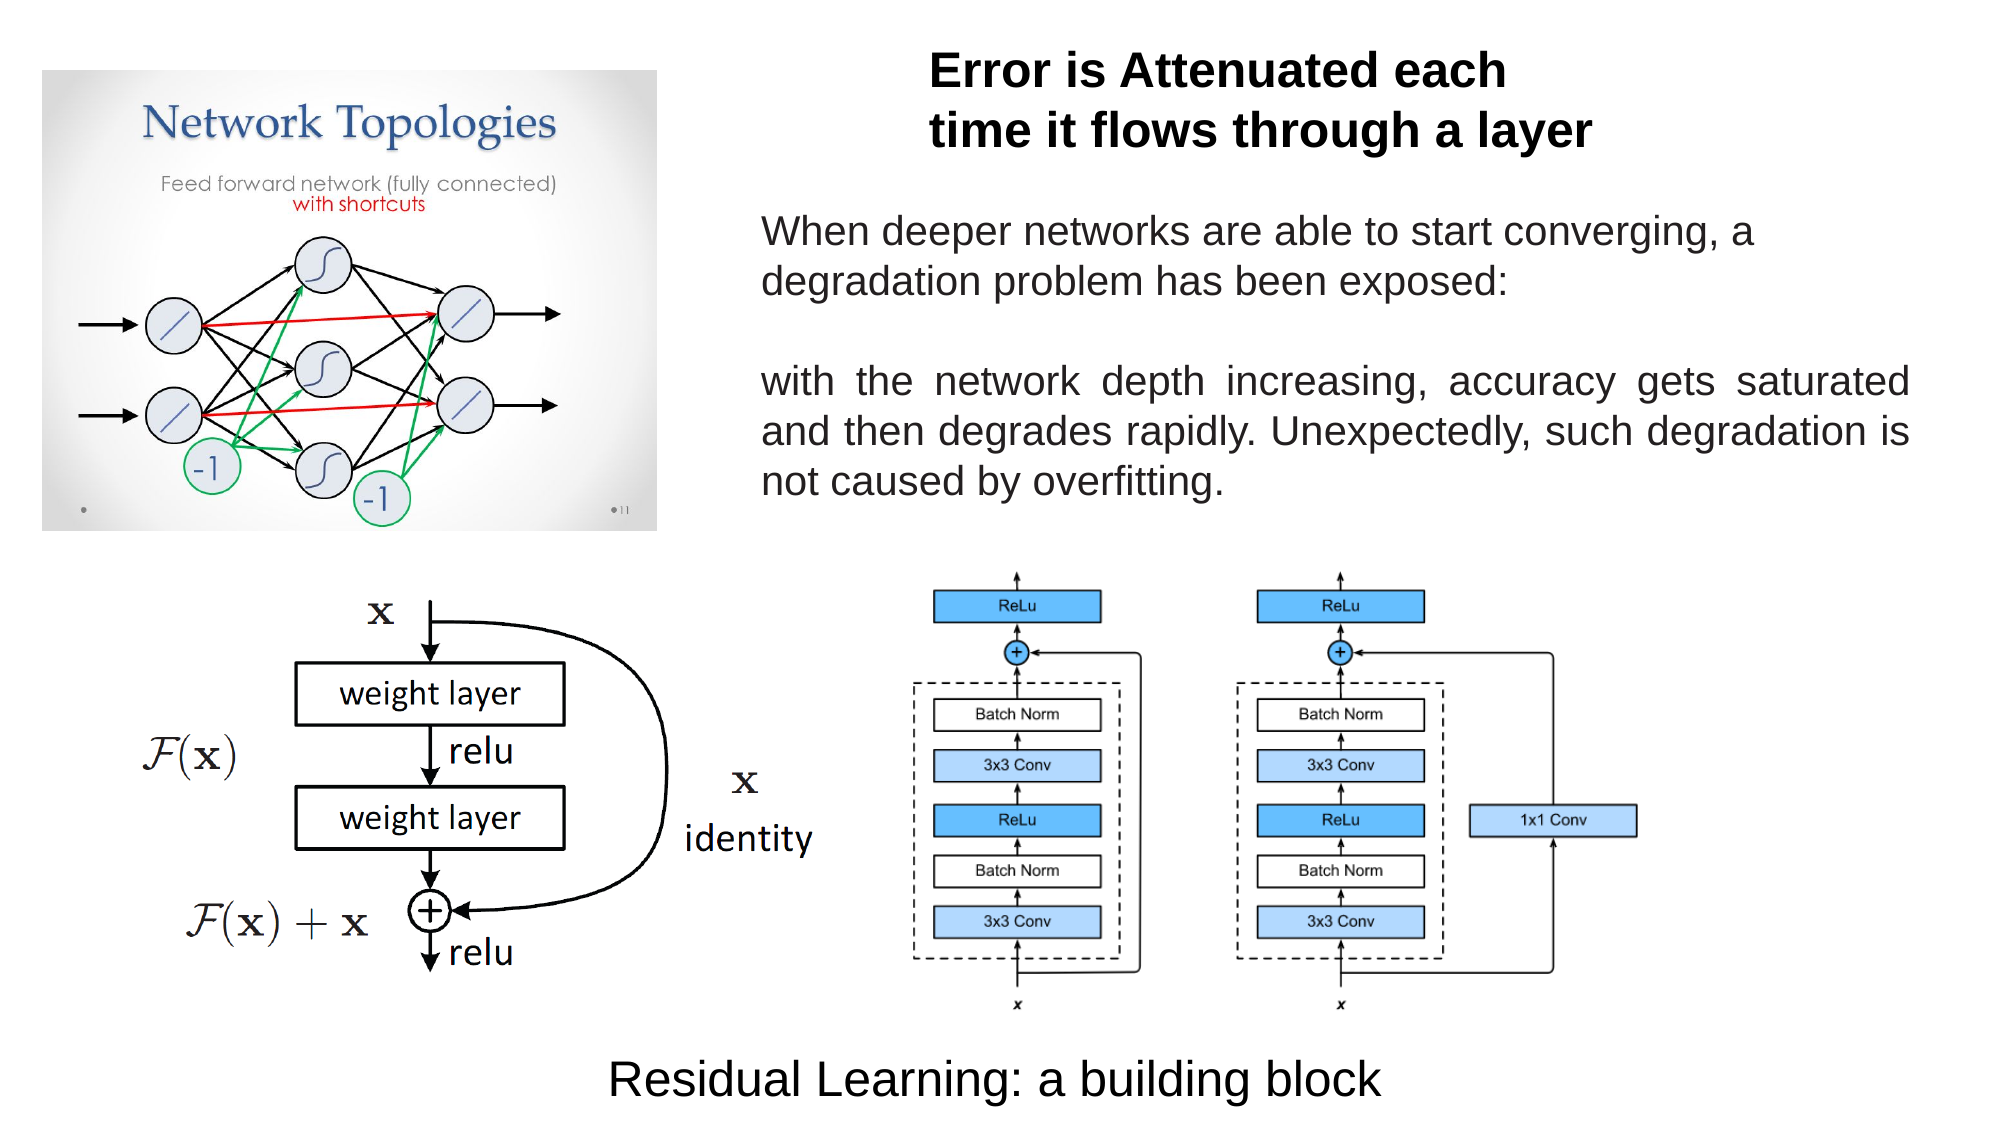

Error is Attenuated each
time it flows through a layer
When deeper networks are able to start converging, a
degradation problem has been exposed:
with the network depth increasing, accuracy gets saturated and then degrades rapidly. Unexpectedly, such degradation is not caused by overfitting.
Residual Learning: a building block